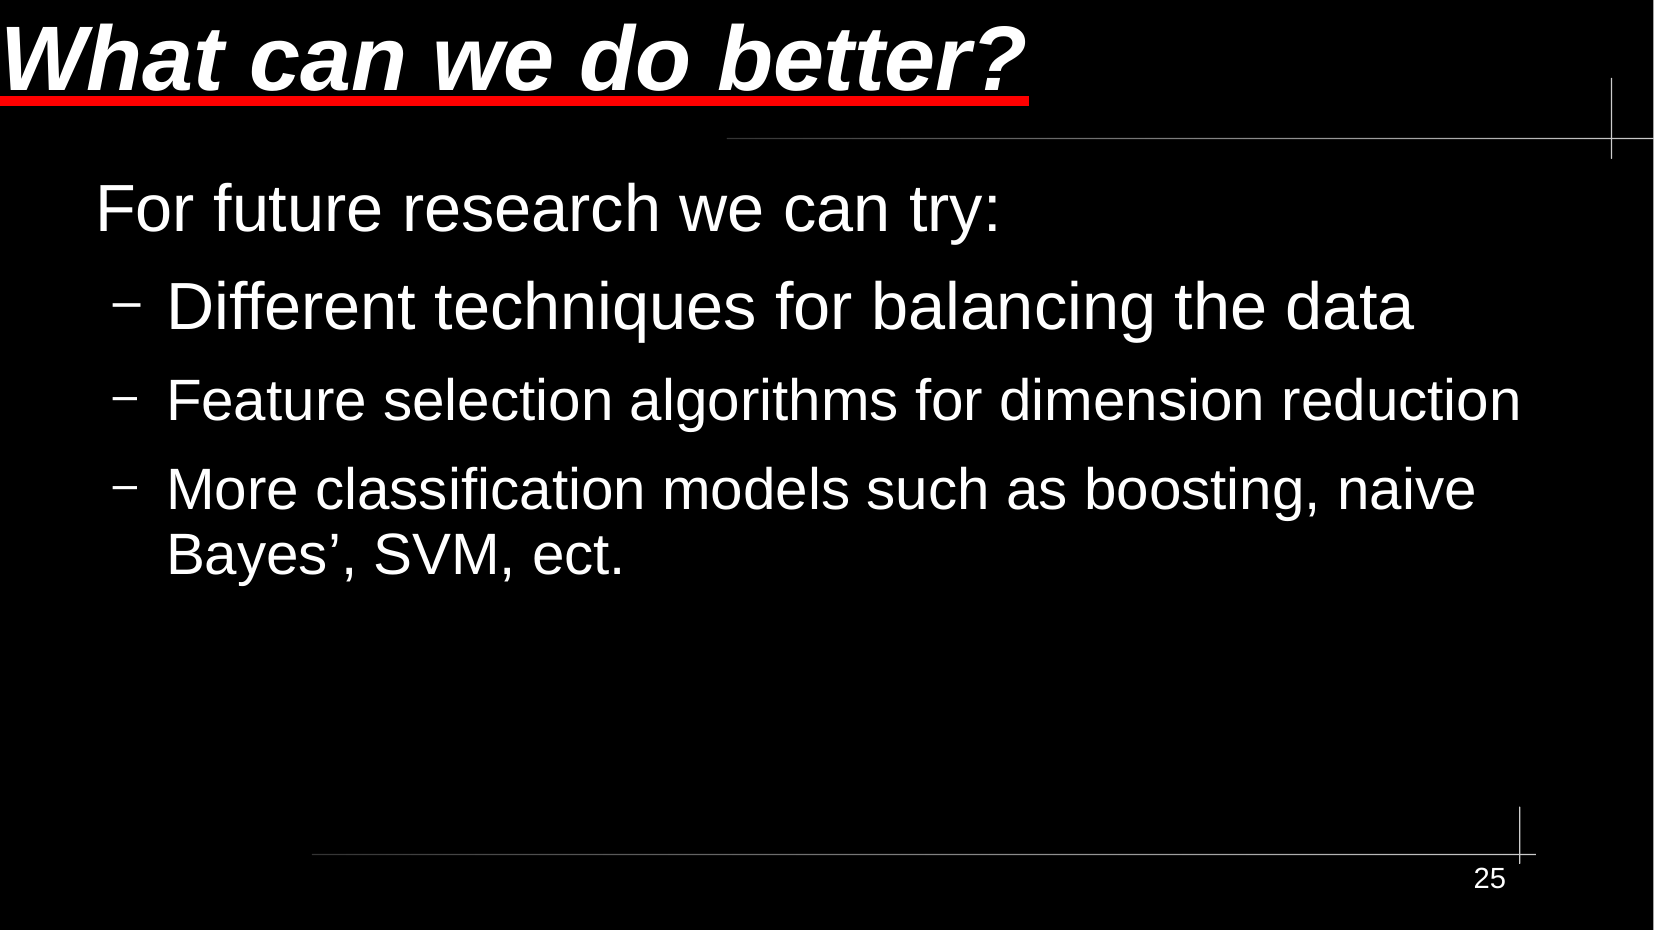

# What can we do better?
For future research we can try:
Different techniques for balancing the data
Feature selection algorithms for dimension reduction
More classification models such as boosting, naive Bayes’, SVM, ect.
25